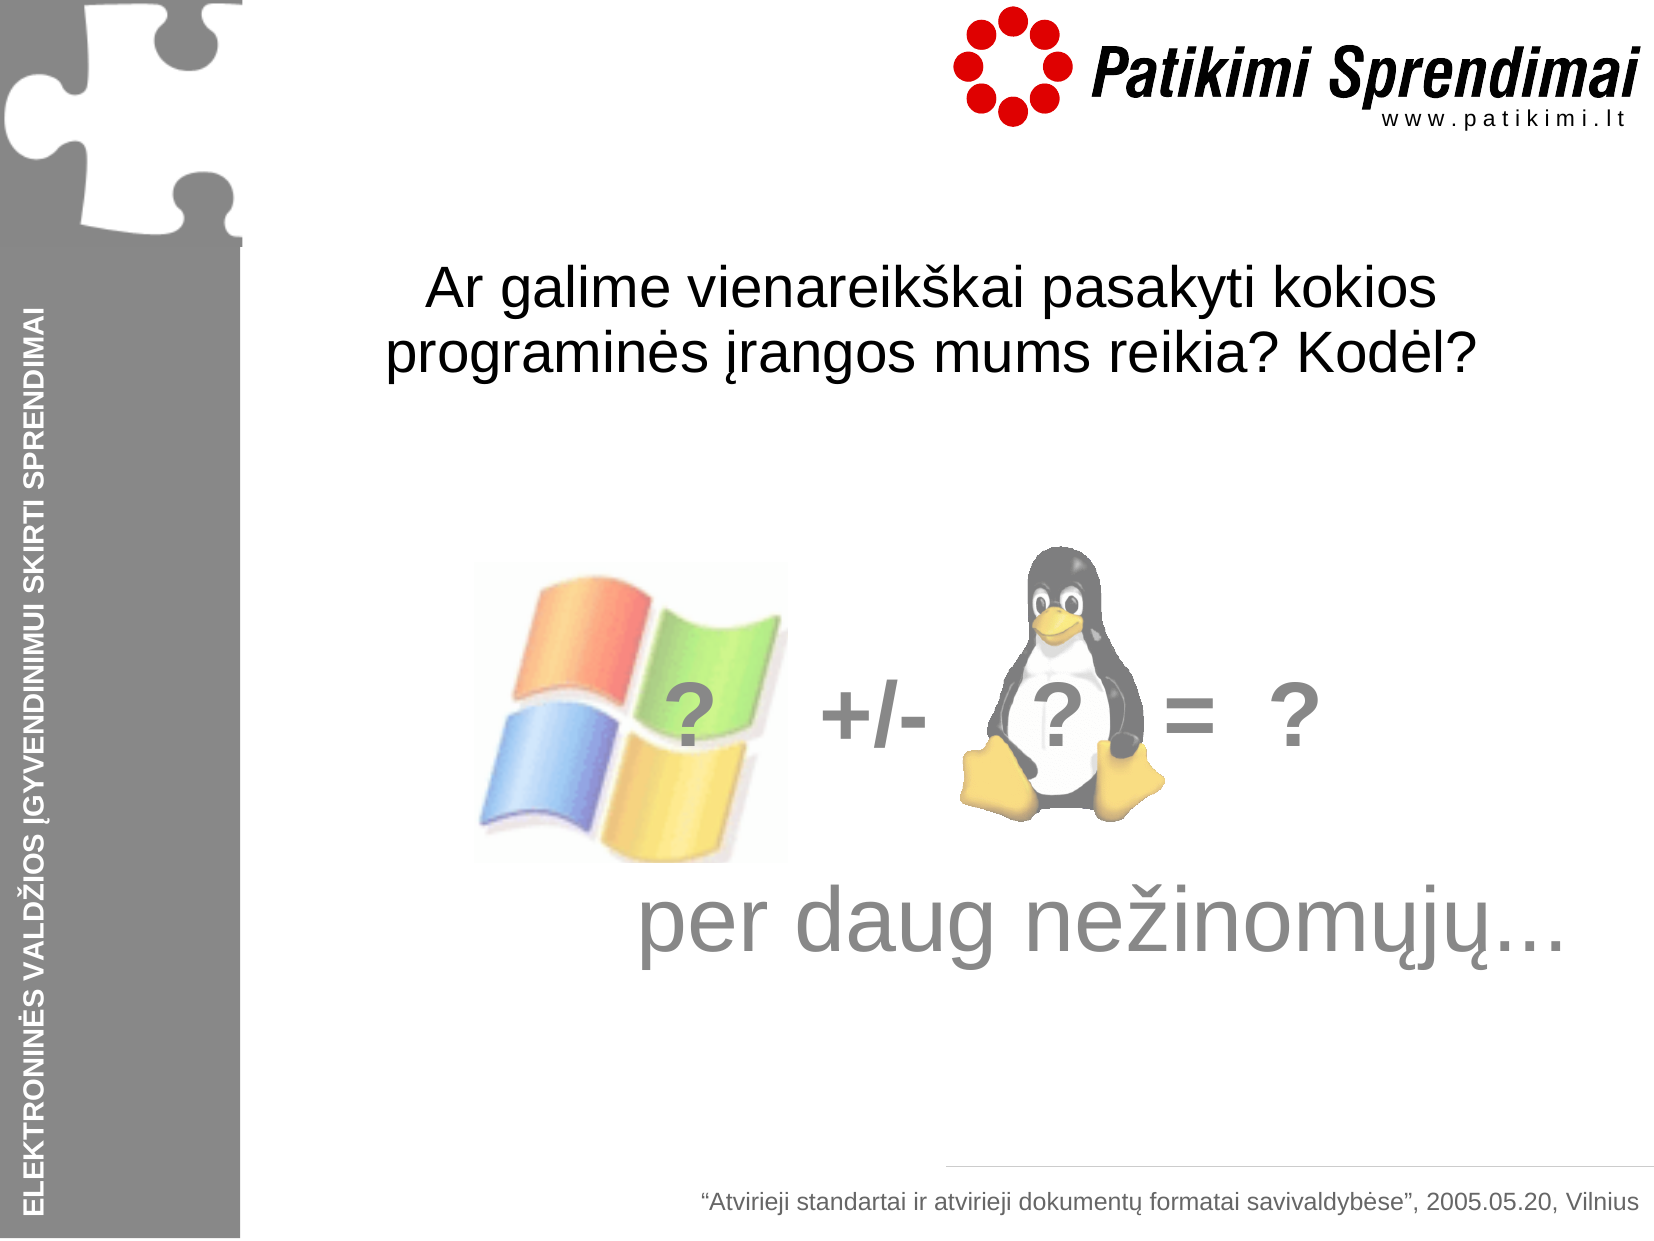

Ar galime vienareikškai pasakyti kokios programinės įrangos mums reikia? Kodėl?
 ? +/- ? = ?
per daug nežinomųjų...